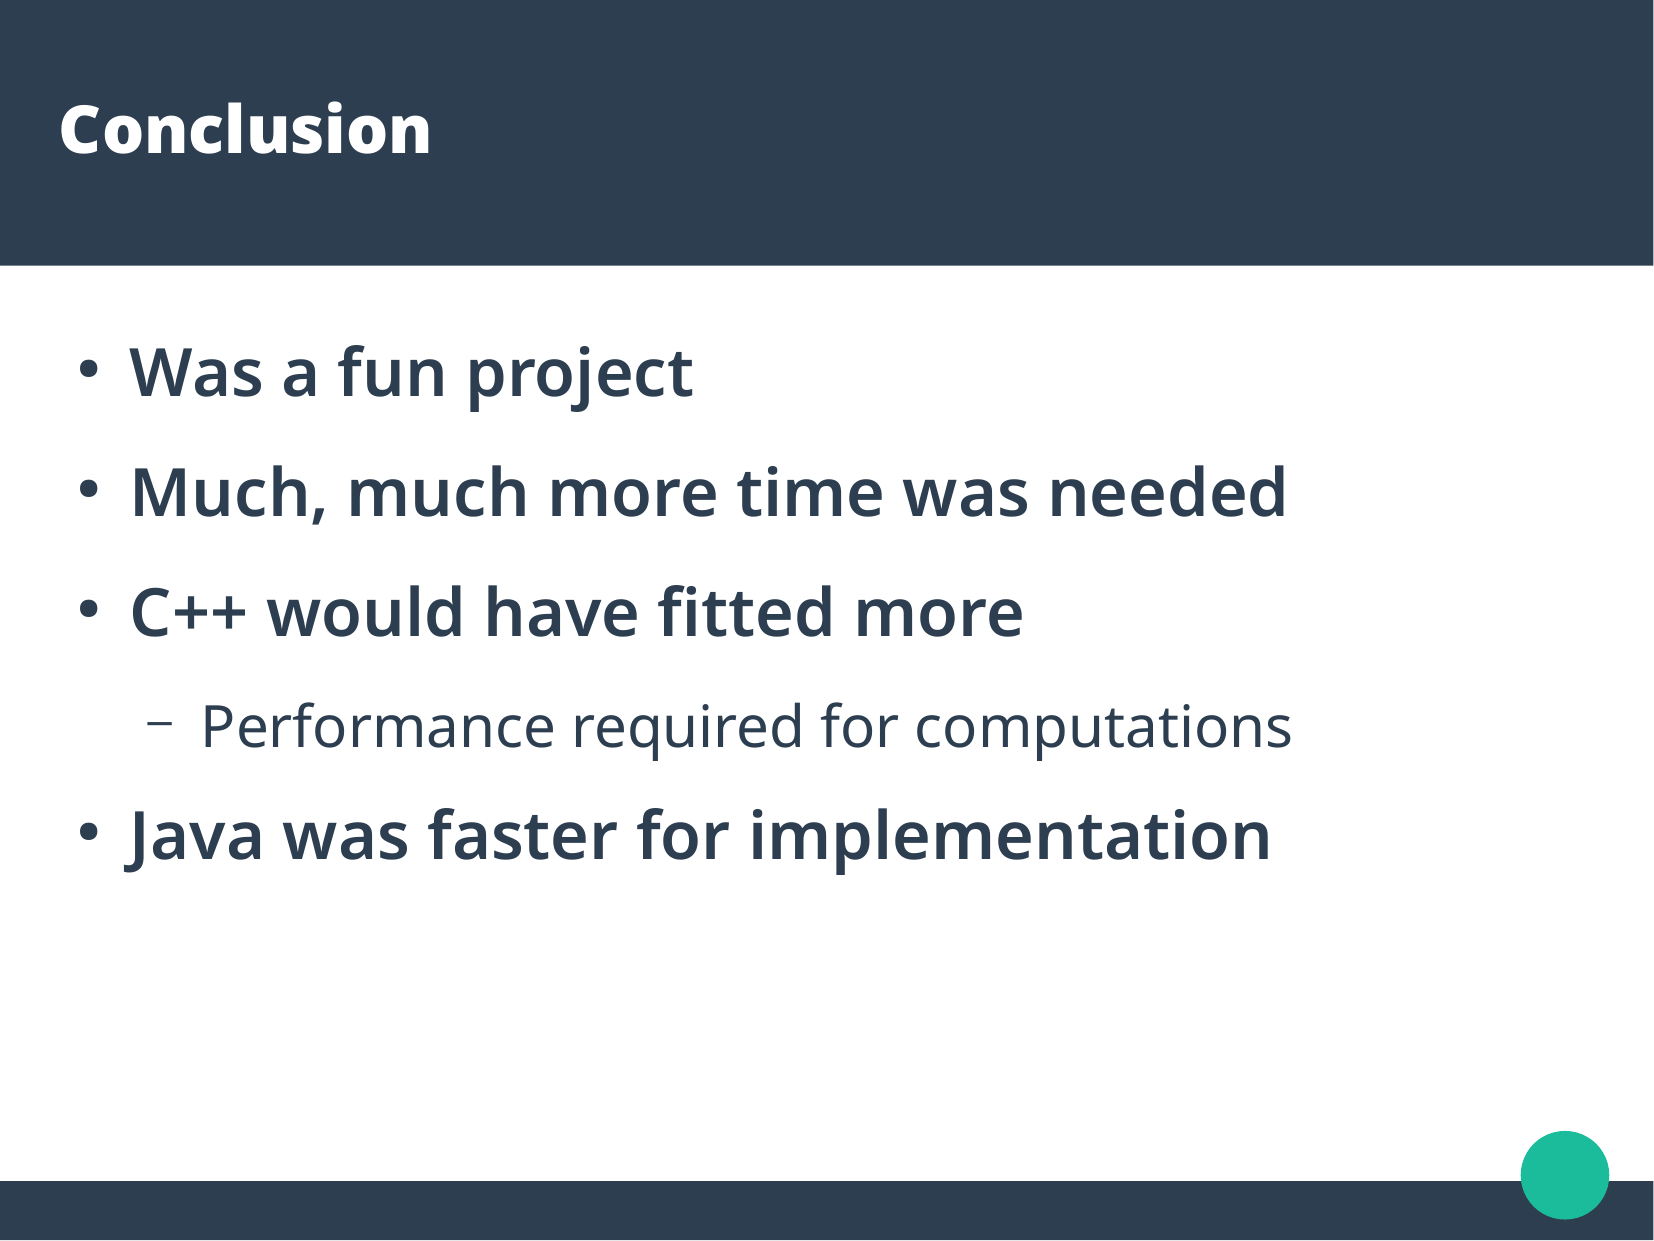

# Conclusion
Was a fun project
Much, much more time was needed
C++ would have fitted more
Performance required for computations
Java was faster for implementation